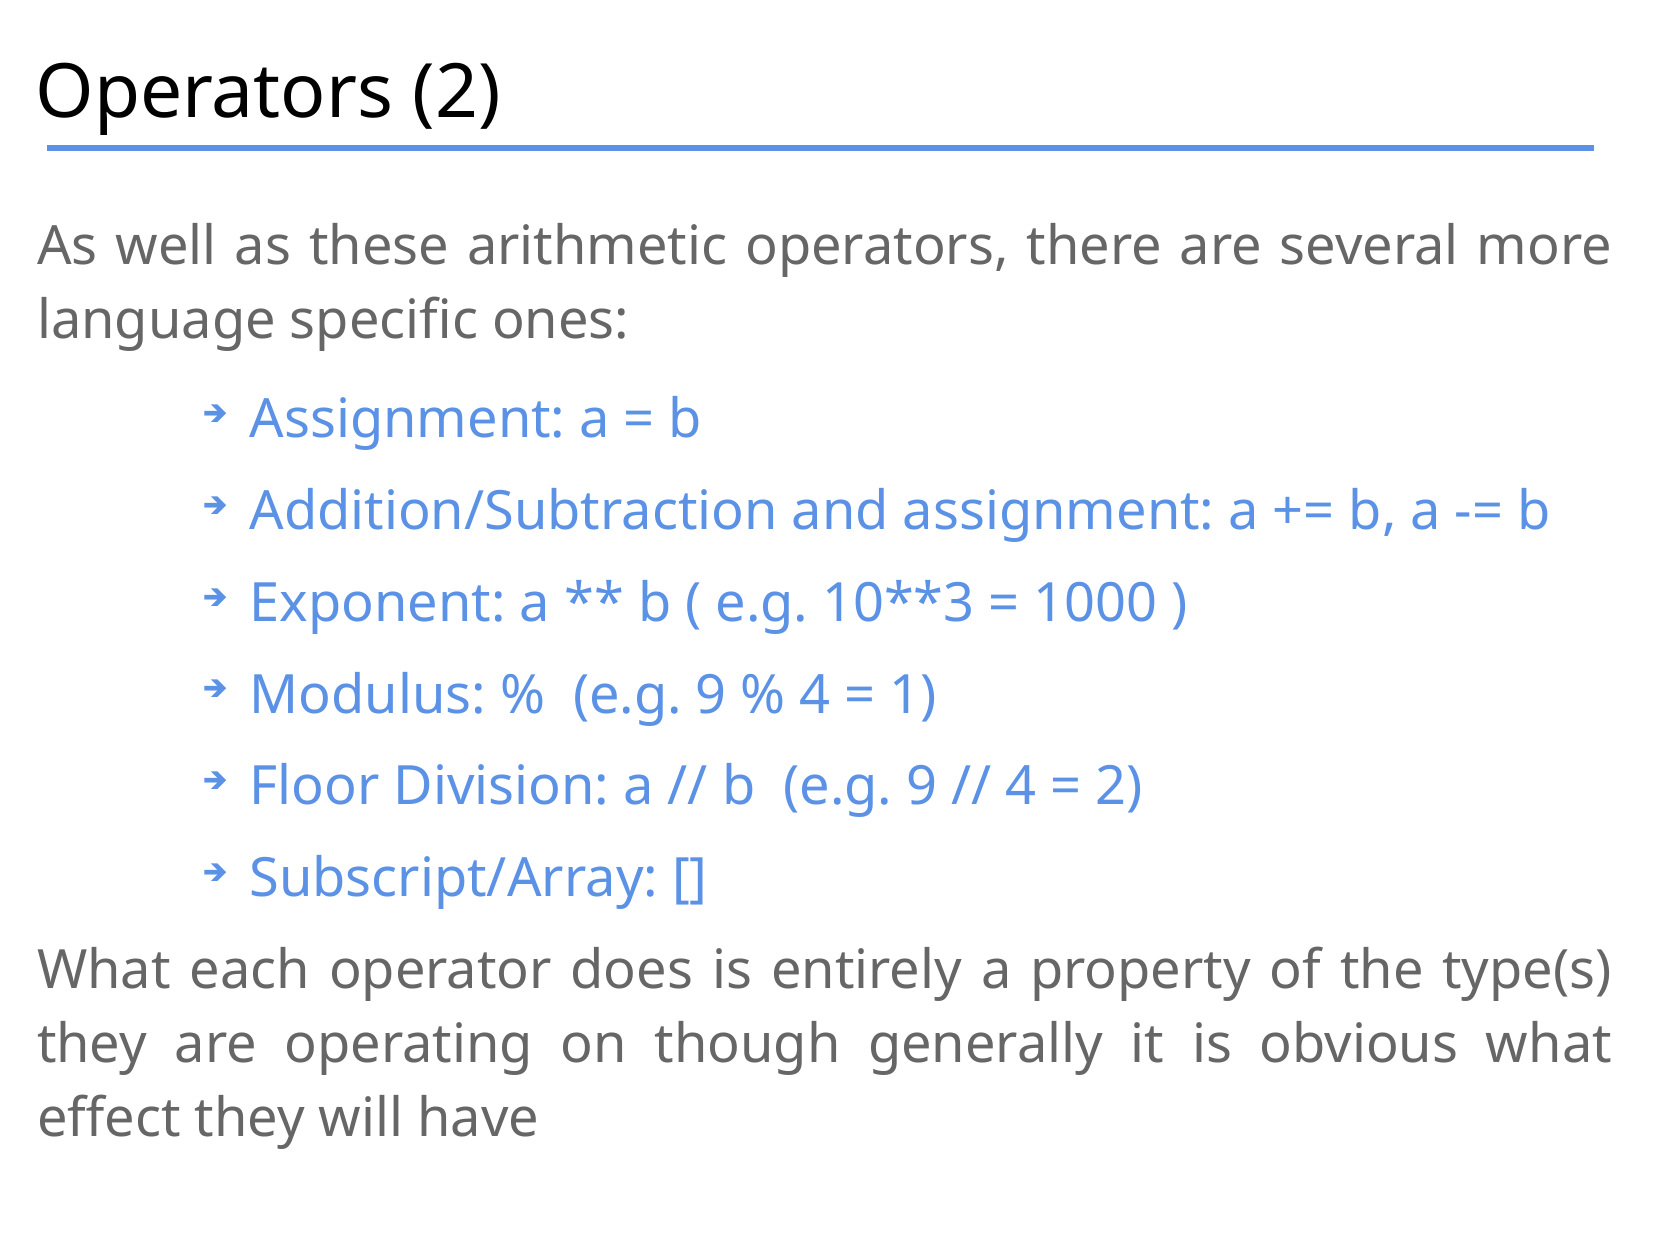

Operators (2)
# As well as these arithmetic operators, there are several more language specific ones:
Assignment: a = b
Addition/Subtraction and assignment: a += b, a -= b
Exponent: a ** b ( e.g. 10**3 = 1000 )
Modulus: % (e.g. 9 % 4 = 1)
Floor Division: a // b (e.g. 9 // 4 = 2)
Subscript/Array: []
What each operator does is entirely a property of the type(s) they are operating on though generally it is obvious what effect they will have
Note that as in Maths, operators have precedence and you should use brackets appropriately!